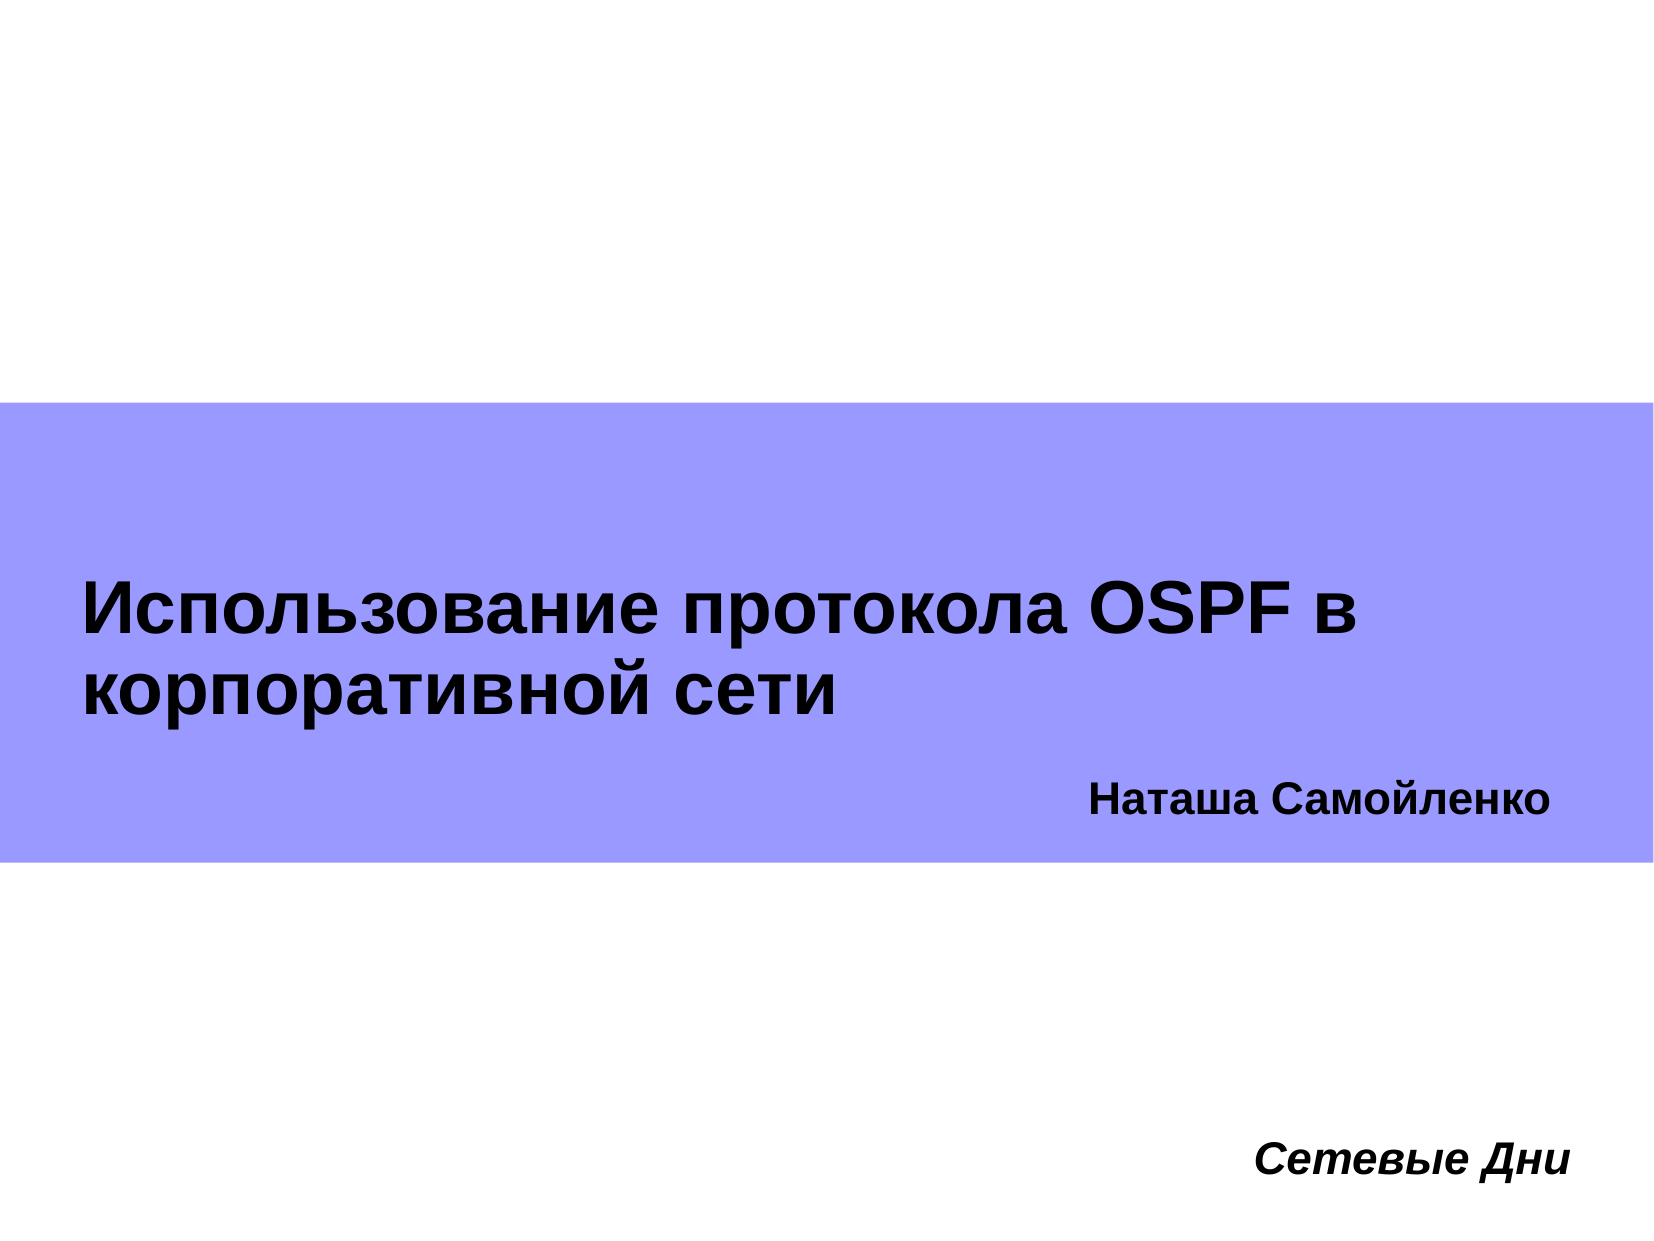

Использование протокола OSPF в корпоративной сети
Наташа Самойленко
Сетевые Дни